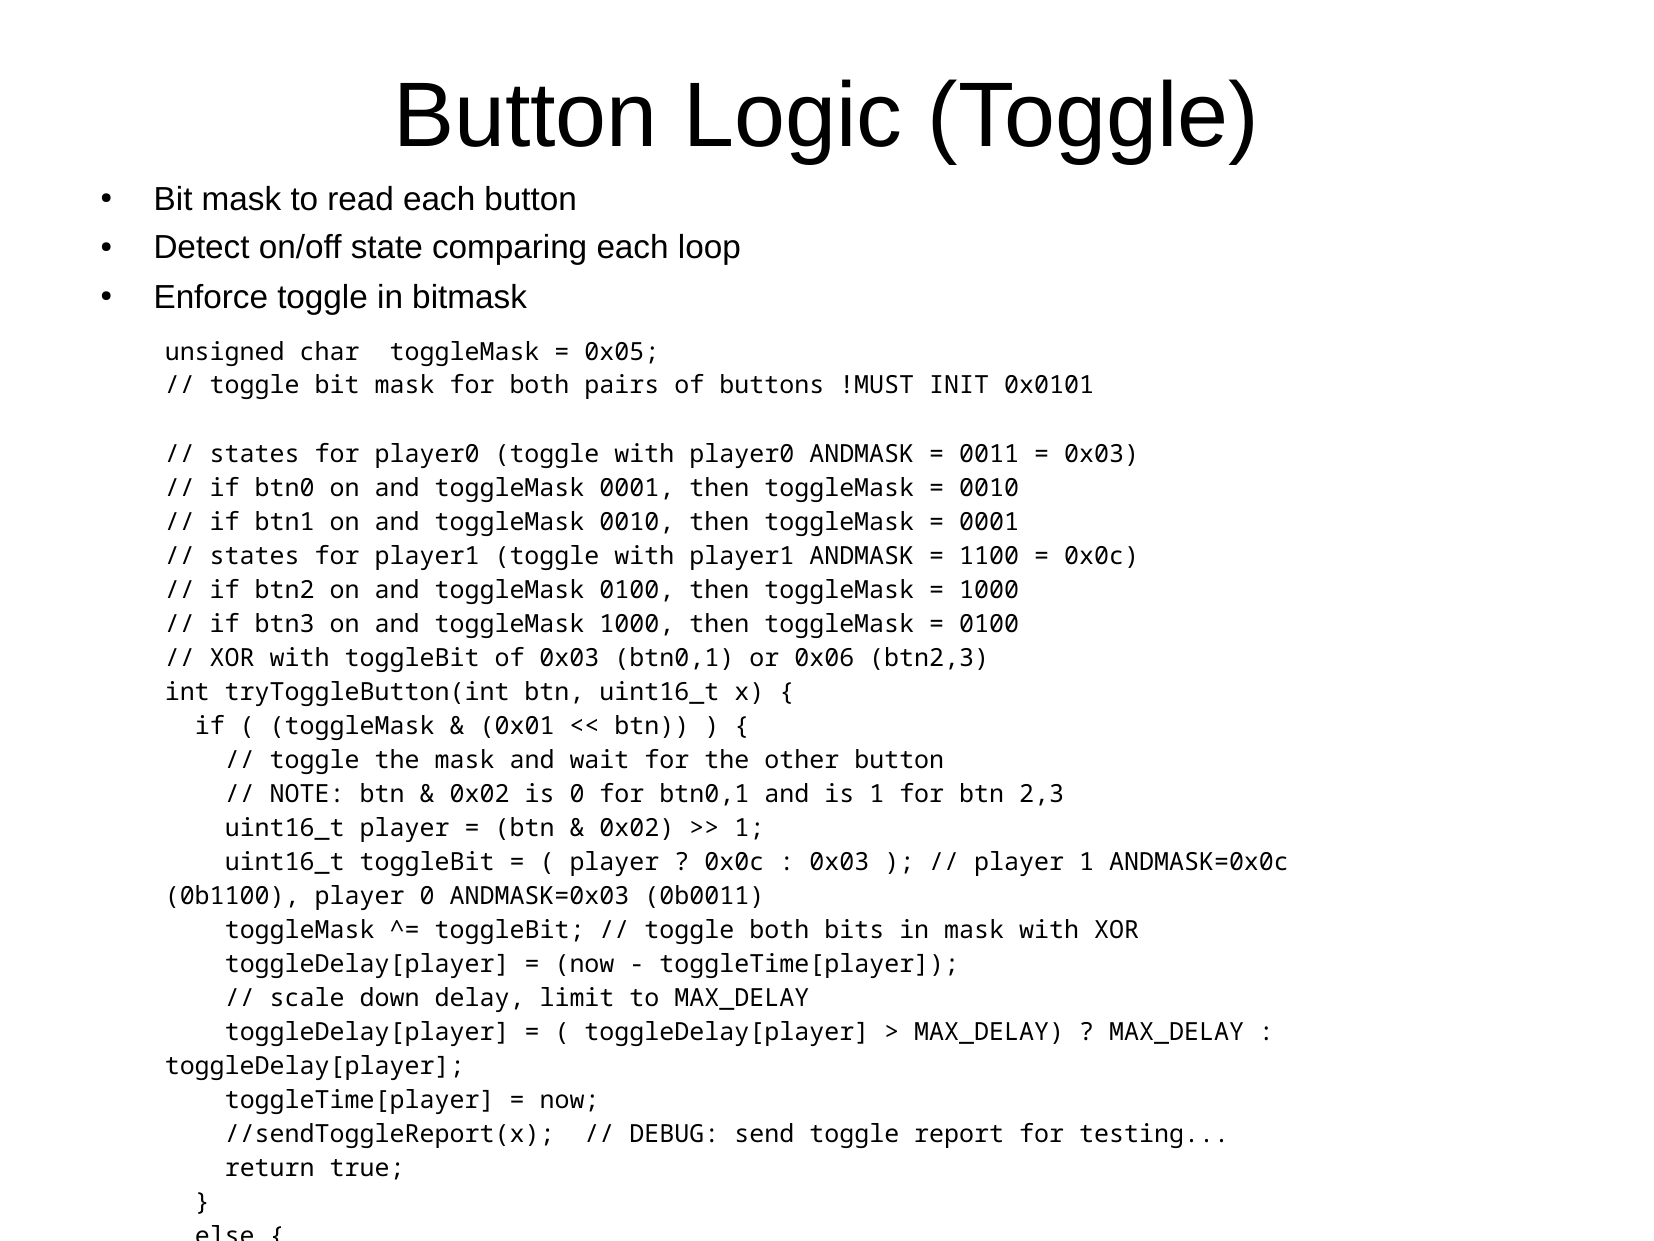

# Button Logic (Toggle)
Bit mask to read each button
Detect on/off state comparing each loop
Enforce toggle in bitmask
unsigned char toggleMask = 0x05;
// toggle bit mask for both pairs of buttons !MUST INIT 0x0101
// states for player0 (toggle with player0 ANDMASK = 0011 = 0x03)
// if btn0 on and toggleMask 0001, then toggleMask = 0010
// if btn1 on and toggleMask 0010, then toggleMask = 0001
// states for player1 (toggle with player1 ANDMASK = 1100 = 0x0c)
// if btn2 on and toggleMask 0100, then toggleMask = 1000
// if btn3 on and toggleMask 1000, then toggleMask = 0100
// XOR with toggleBit of 0x03 (btn0,1) or 0x06 (btn2,3)
int tryToggleButton(int btn, uint16_t x) {
 if ( (toggleMask & (0x01 << btn)) ) {
 // toggle the mask and wait for the other button
 // NOTE: btn & 0x02 is 0 for btn0,1 and is 1 for btn 2,3
 uint16_t player = (btn & 0x02) >> 1;
 uint16_t toggleBit = ( player ? 0x0c : 0x03 ); // player 1 ANDMASK=0x0c (0b1100), player 0 ANDMASK=0x03 (0b0011)
 toggleMask ^= toggleBit; // toggle both bits in mask with XOR
 toggleDelay[player] = (now - toggleTime[player]);
 // scale down delay, limit to MAX_DELAY
 toggleDelay[player] = ( toggleDelay[player] > MAX_DELAY) ? MAX_DELAY : toggleDelay[player];
 toggleTime[player] = now;
 //sendToggleReport(x); // DEBUG: send toggle report for testing...
 return true;
 }
 else {
 return false;
 }
}